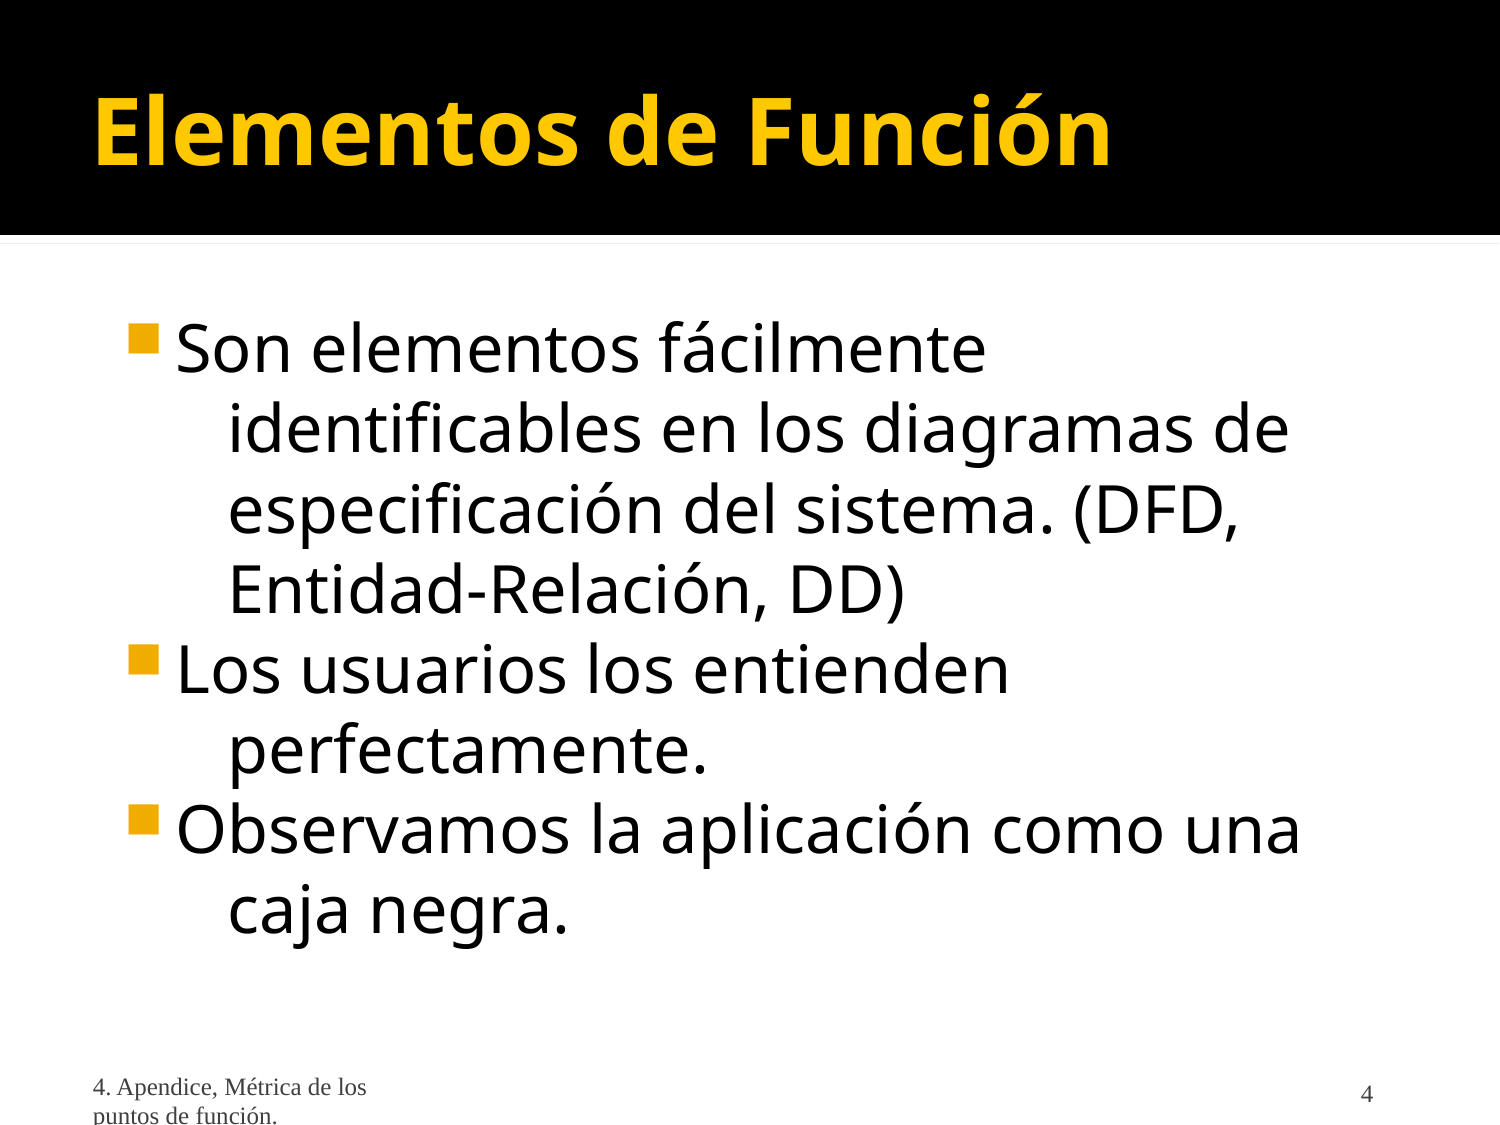

# Elementos de Función
Son elementos fácilmente identificables en los diagramas de especificación del sistema. (DFD, Entidad-Relación, DD)
Los usuarios los entienden perfectamente.
Observamos la aplicación como una caja negra.
4. Apendice, Métrica de los puntos de función.
4